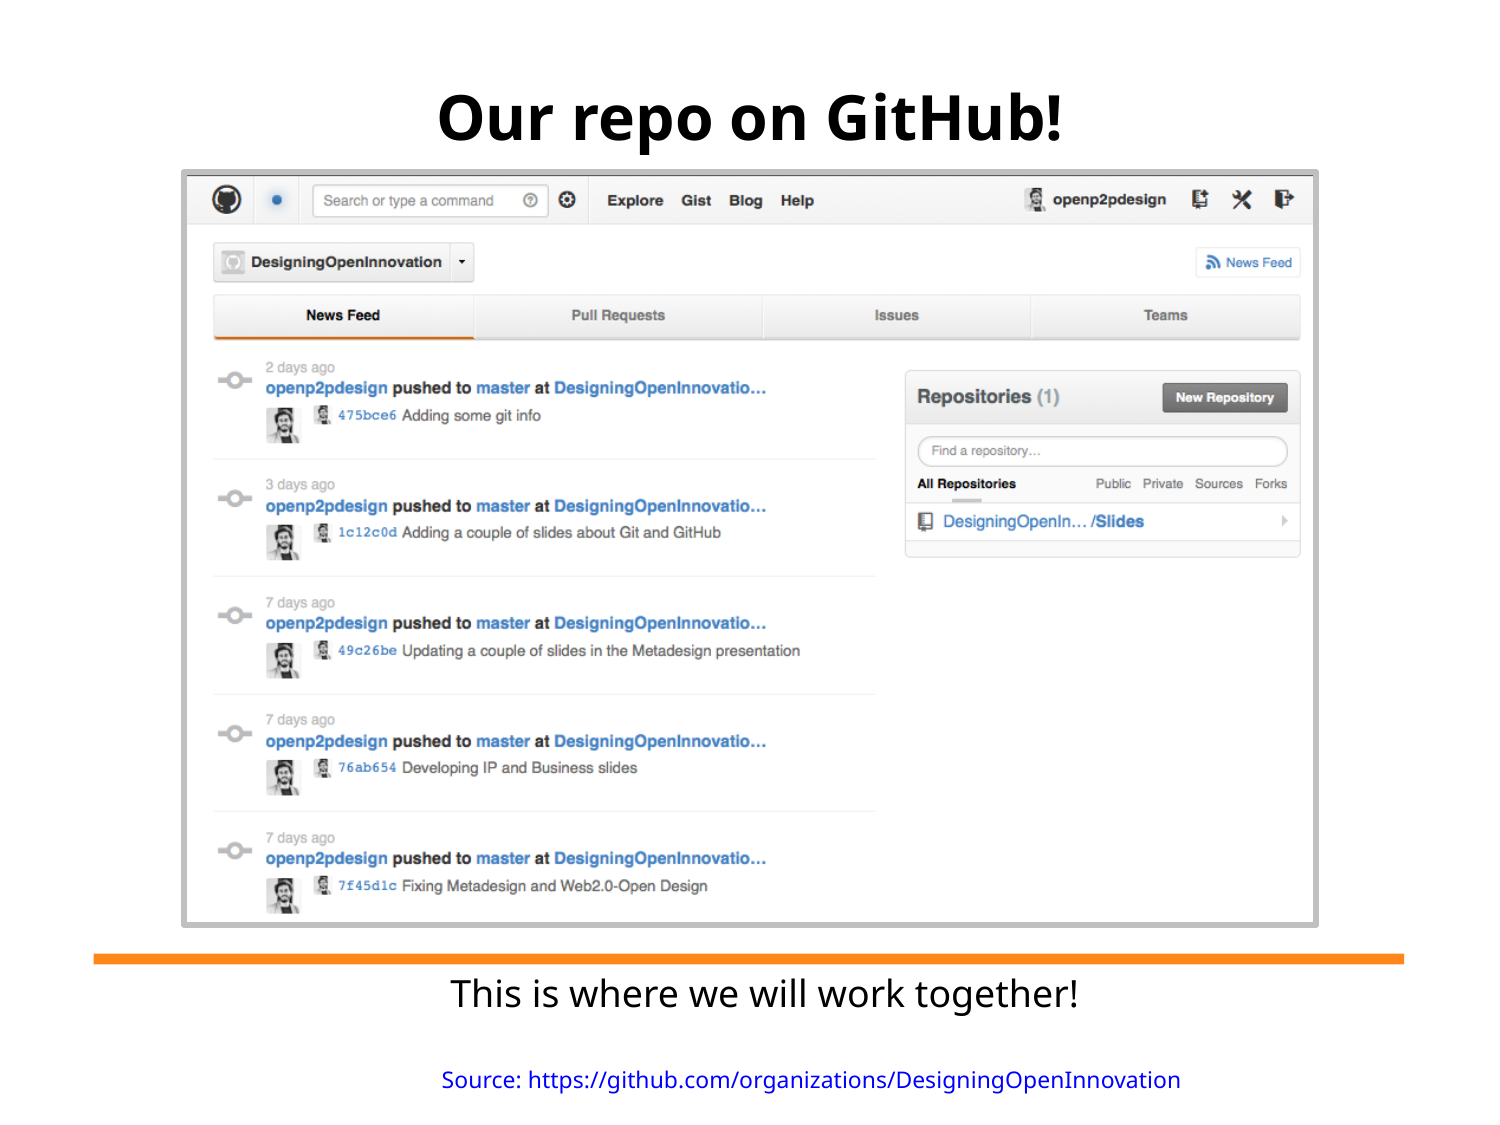

# Our repo on GitHub!
This is where we will work together!
Source: https://github.com/organizations/DesigningOpenInnovation